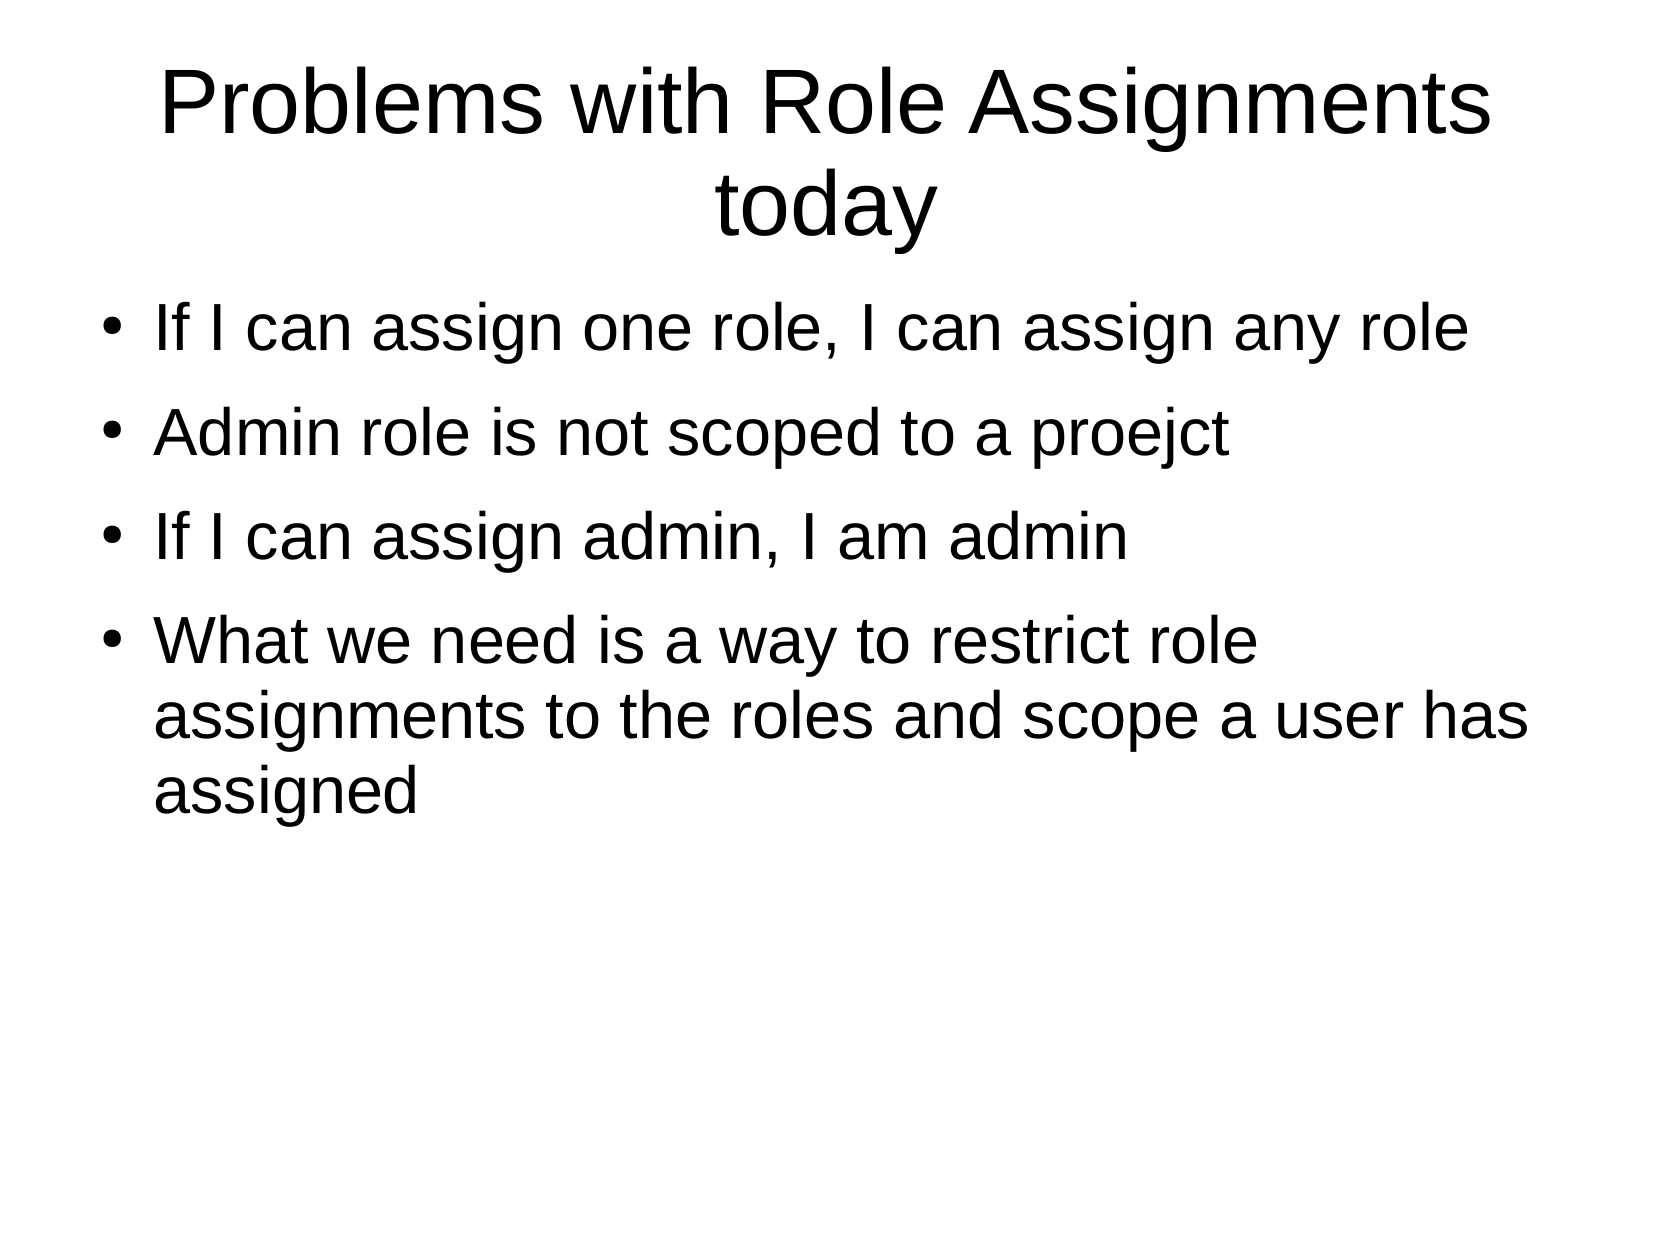

# Problems with Role Assignments today
If I can assign one role, I can assign any role
Admin role is not scoped to a proejct
If I can assign admin, I am admin
What we need is a way to restrict role assignments to the roles and scope a user has assigned